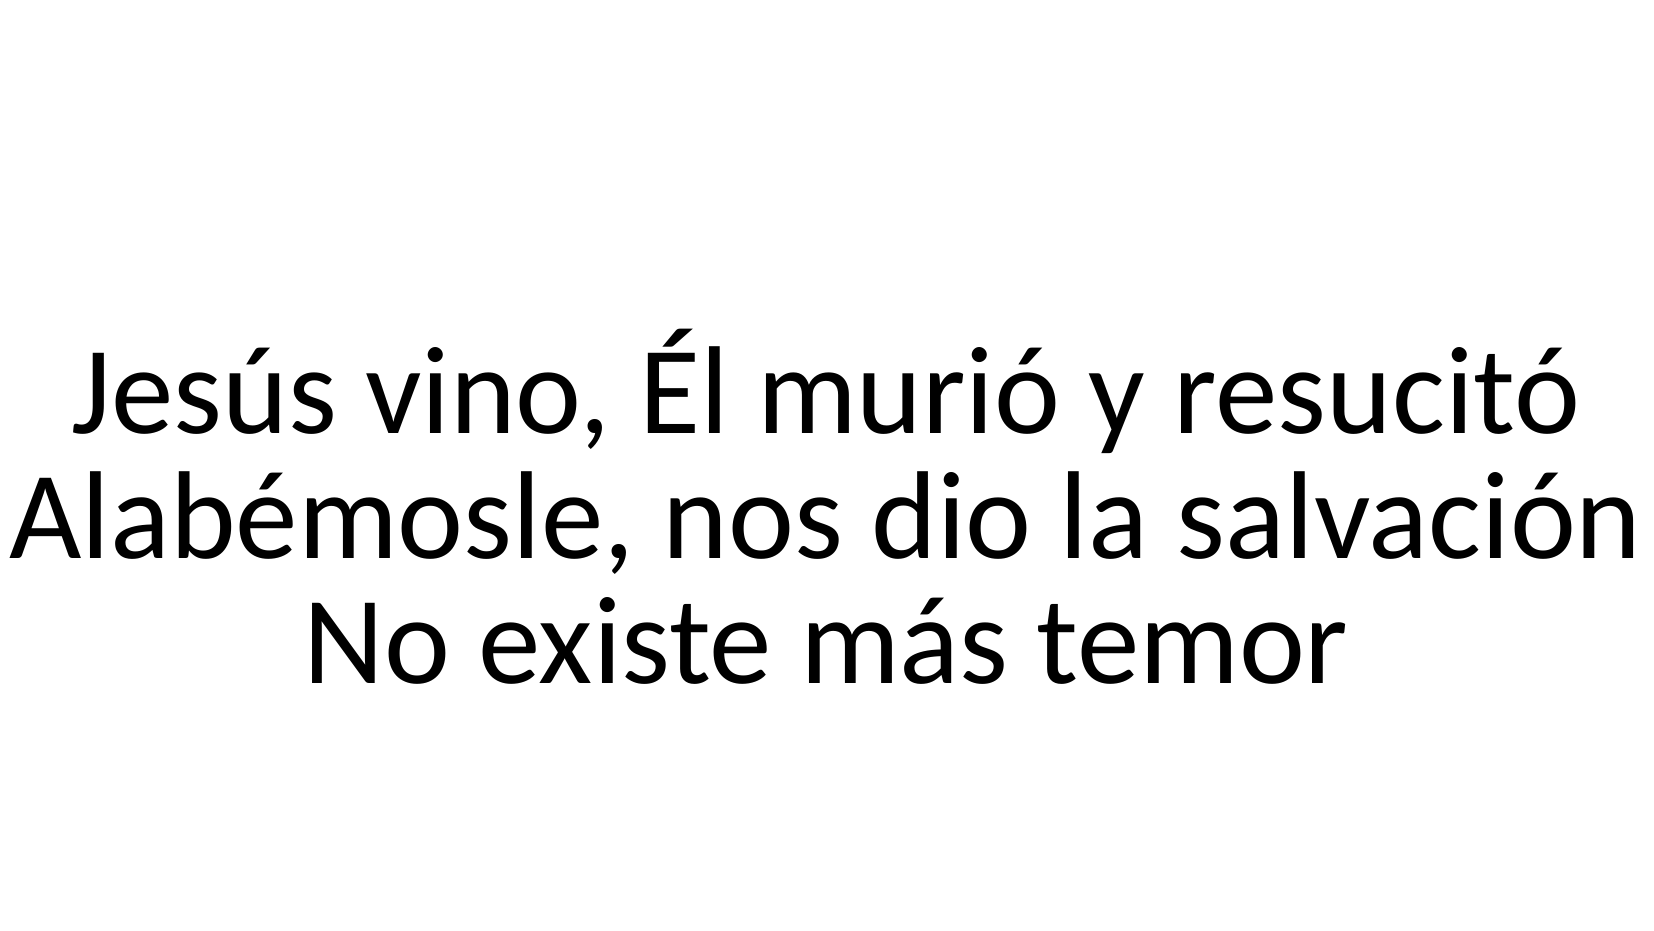

# Jesús vino, Él murió y resucitó Alabémosle, nos dio la salvación No existe más temor